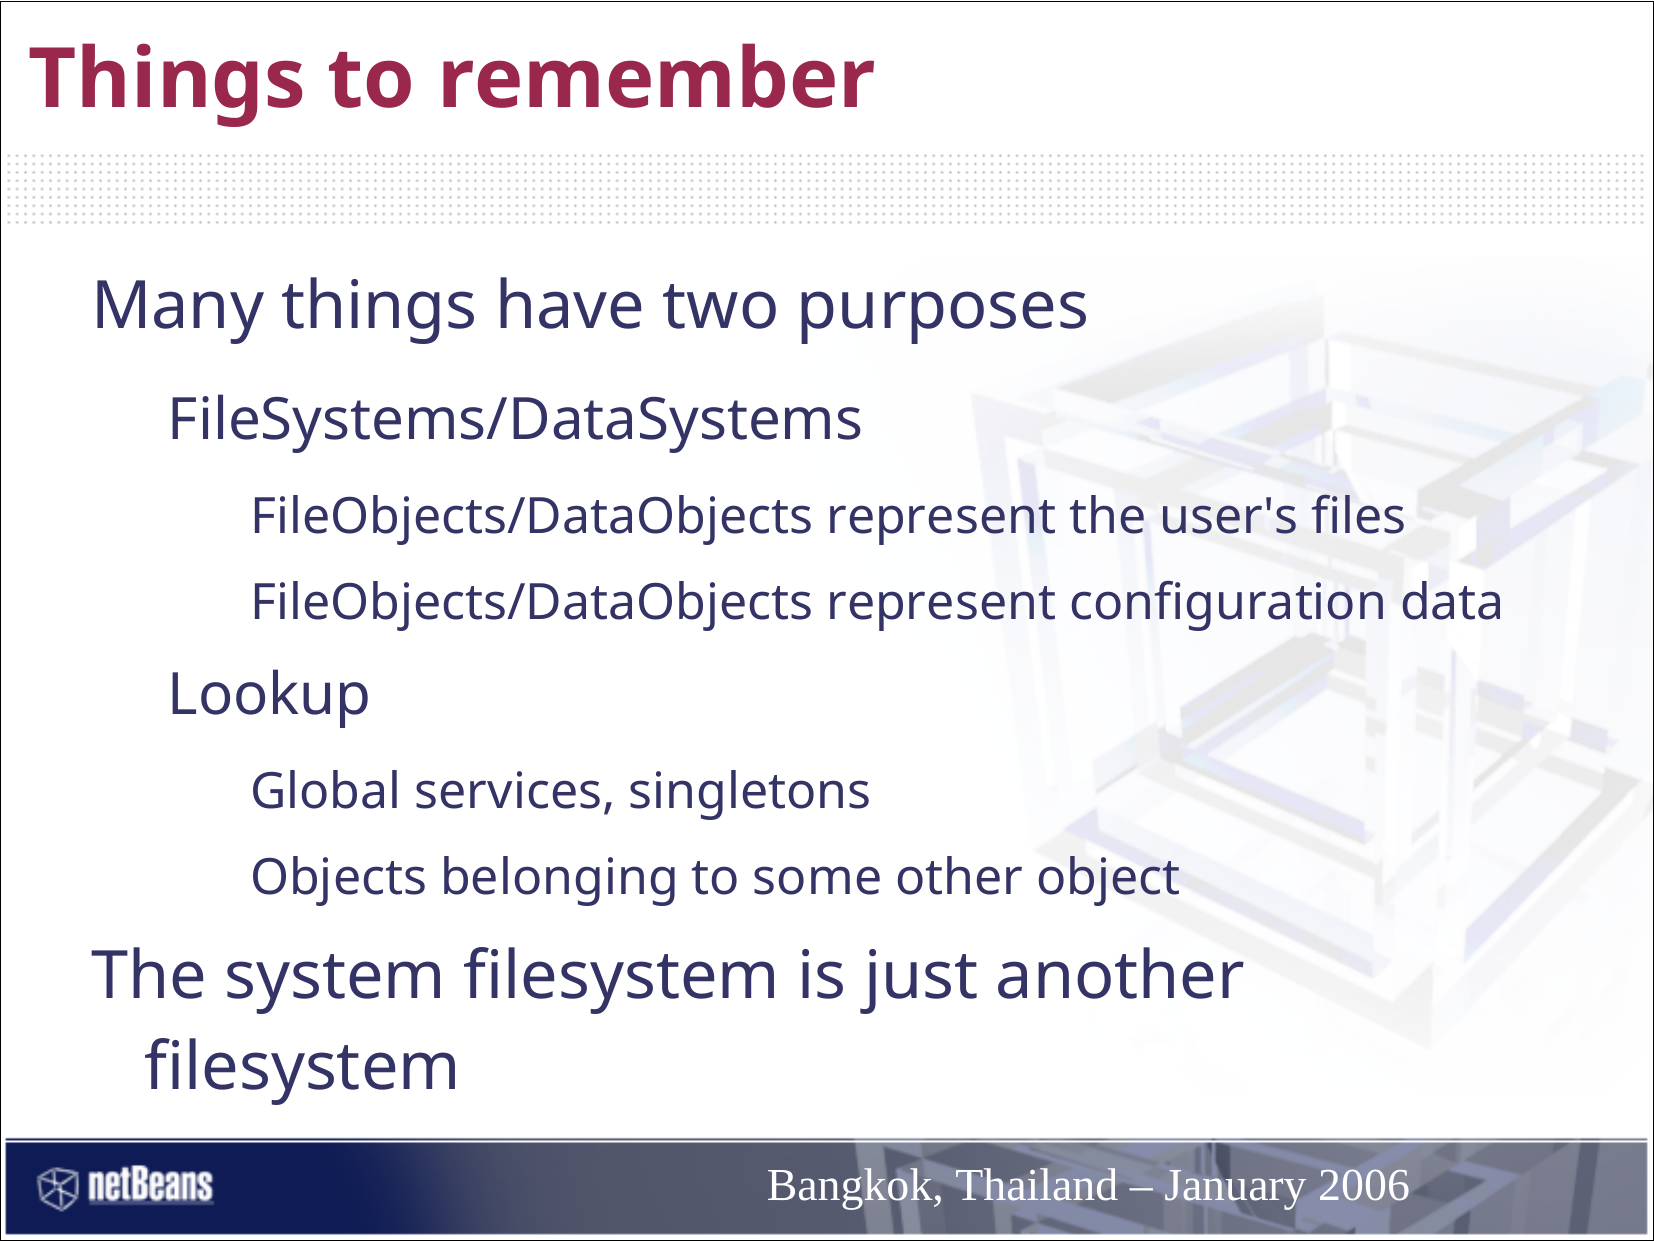

# Things to remember
Many things have two purposes
FileSystems/DataSystems
FileObjects/DataObjects represent the user's files
FileObjects/DataObjects represent configuration data
Lookup
Global services, singletons
Objects belonging to some other object
The system filesystem is just another filesystem